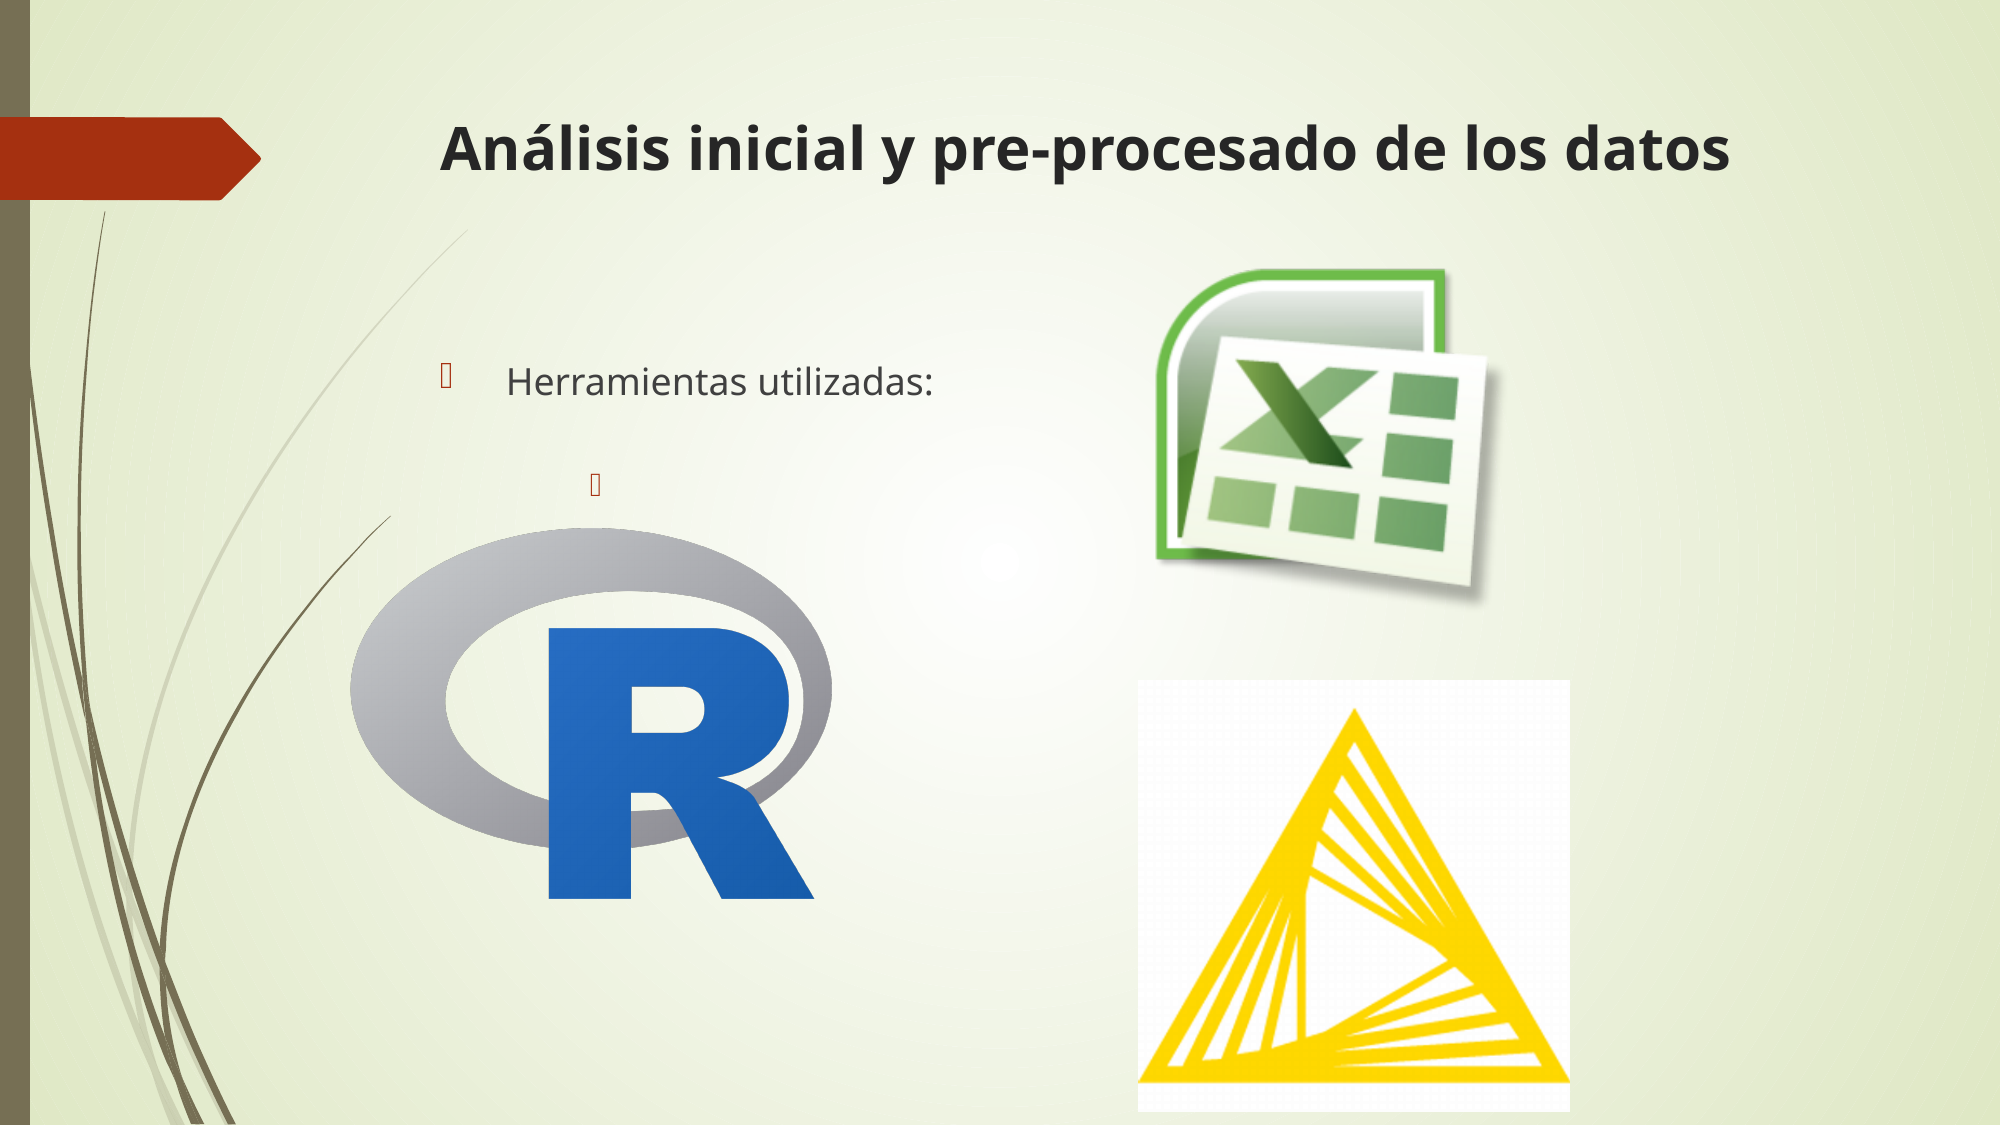

# Análisis inicial y pre-procesado de los datos
 Herramientas utilizadas: